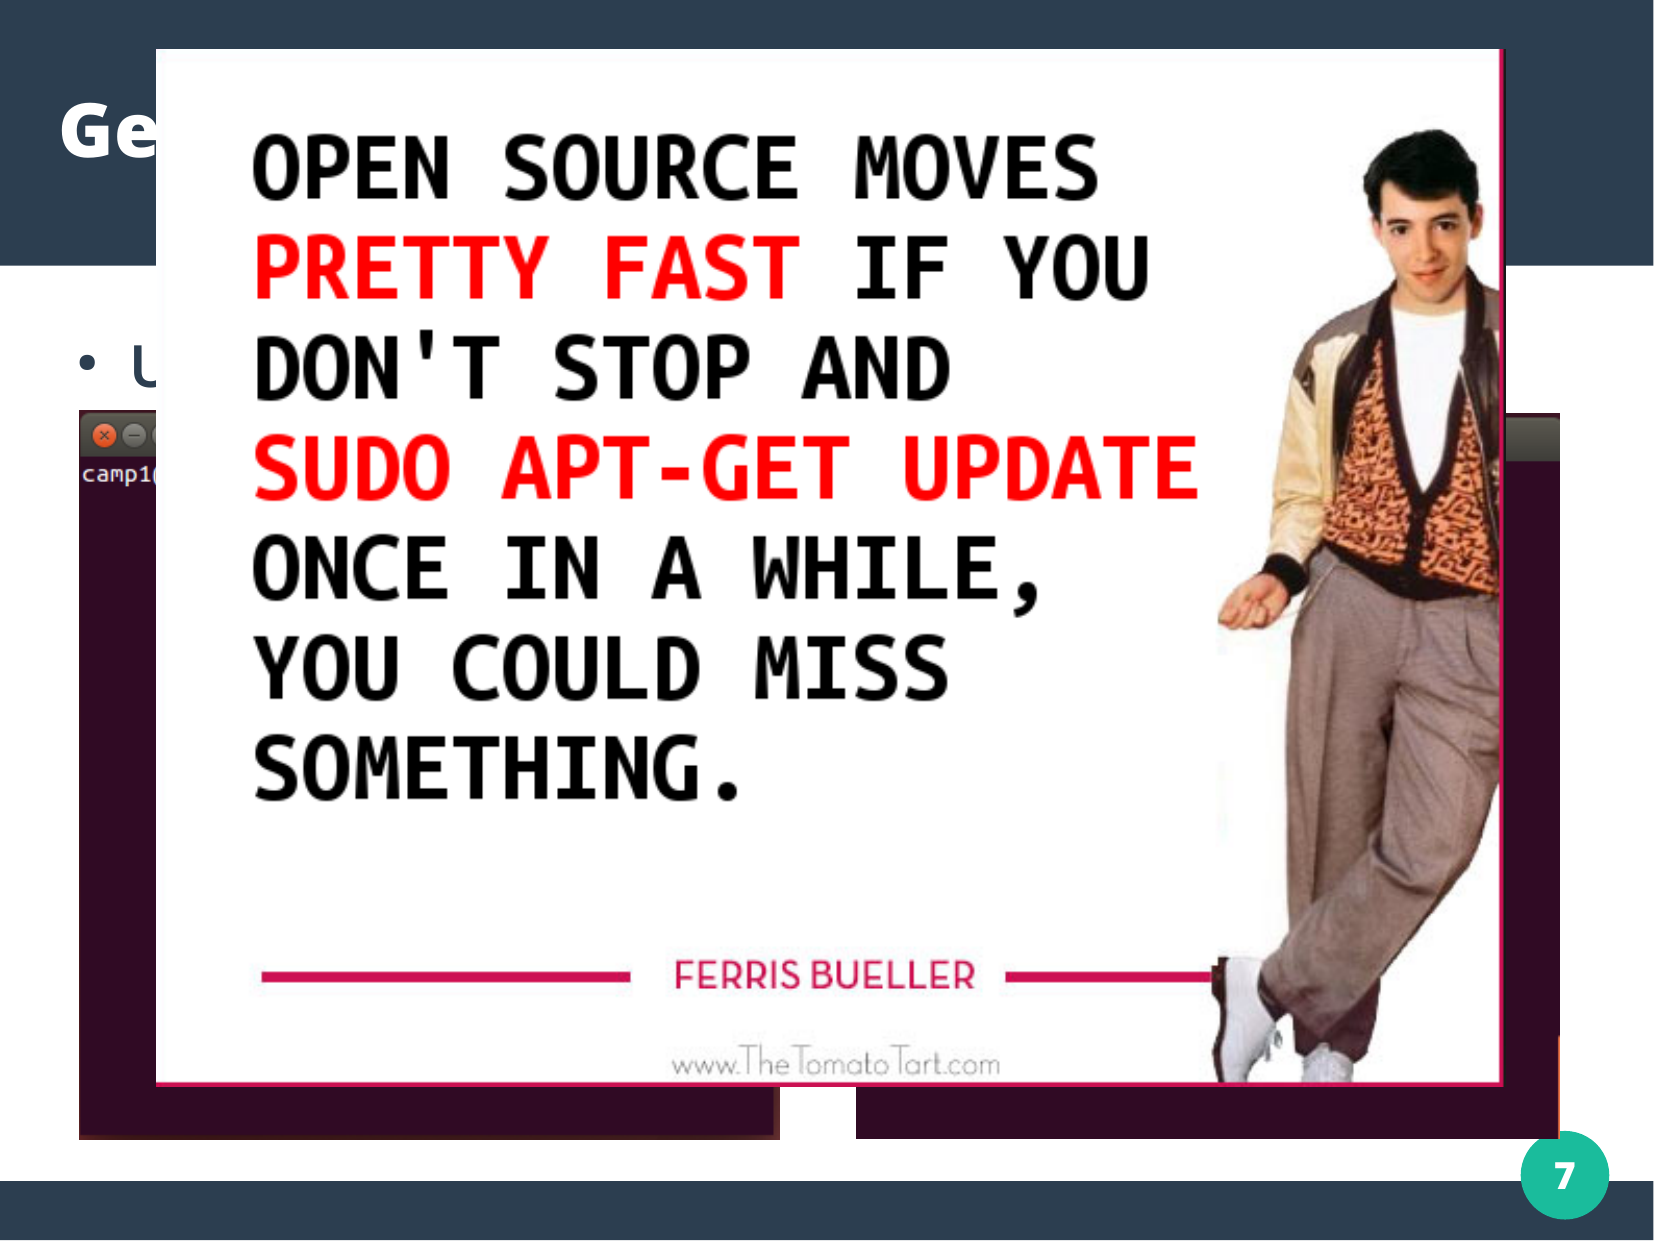

# Getting Started
Update Apt Repo
Upgrade Package
7